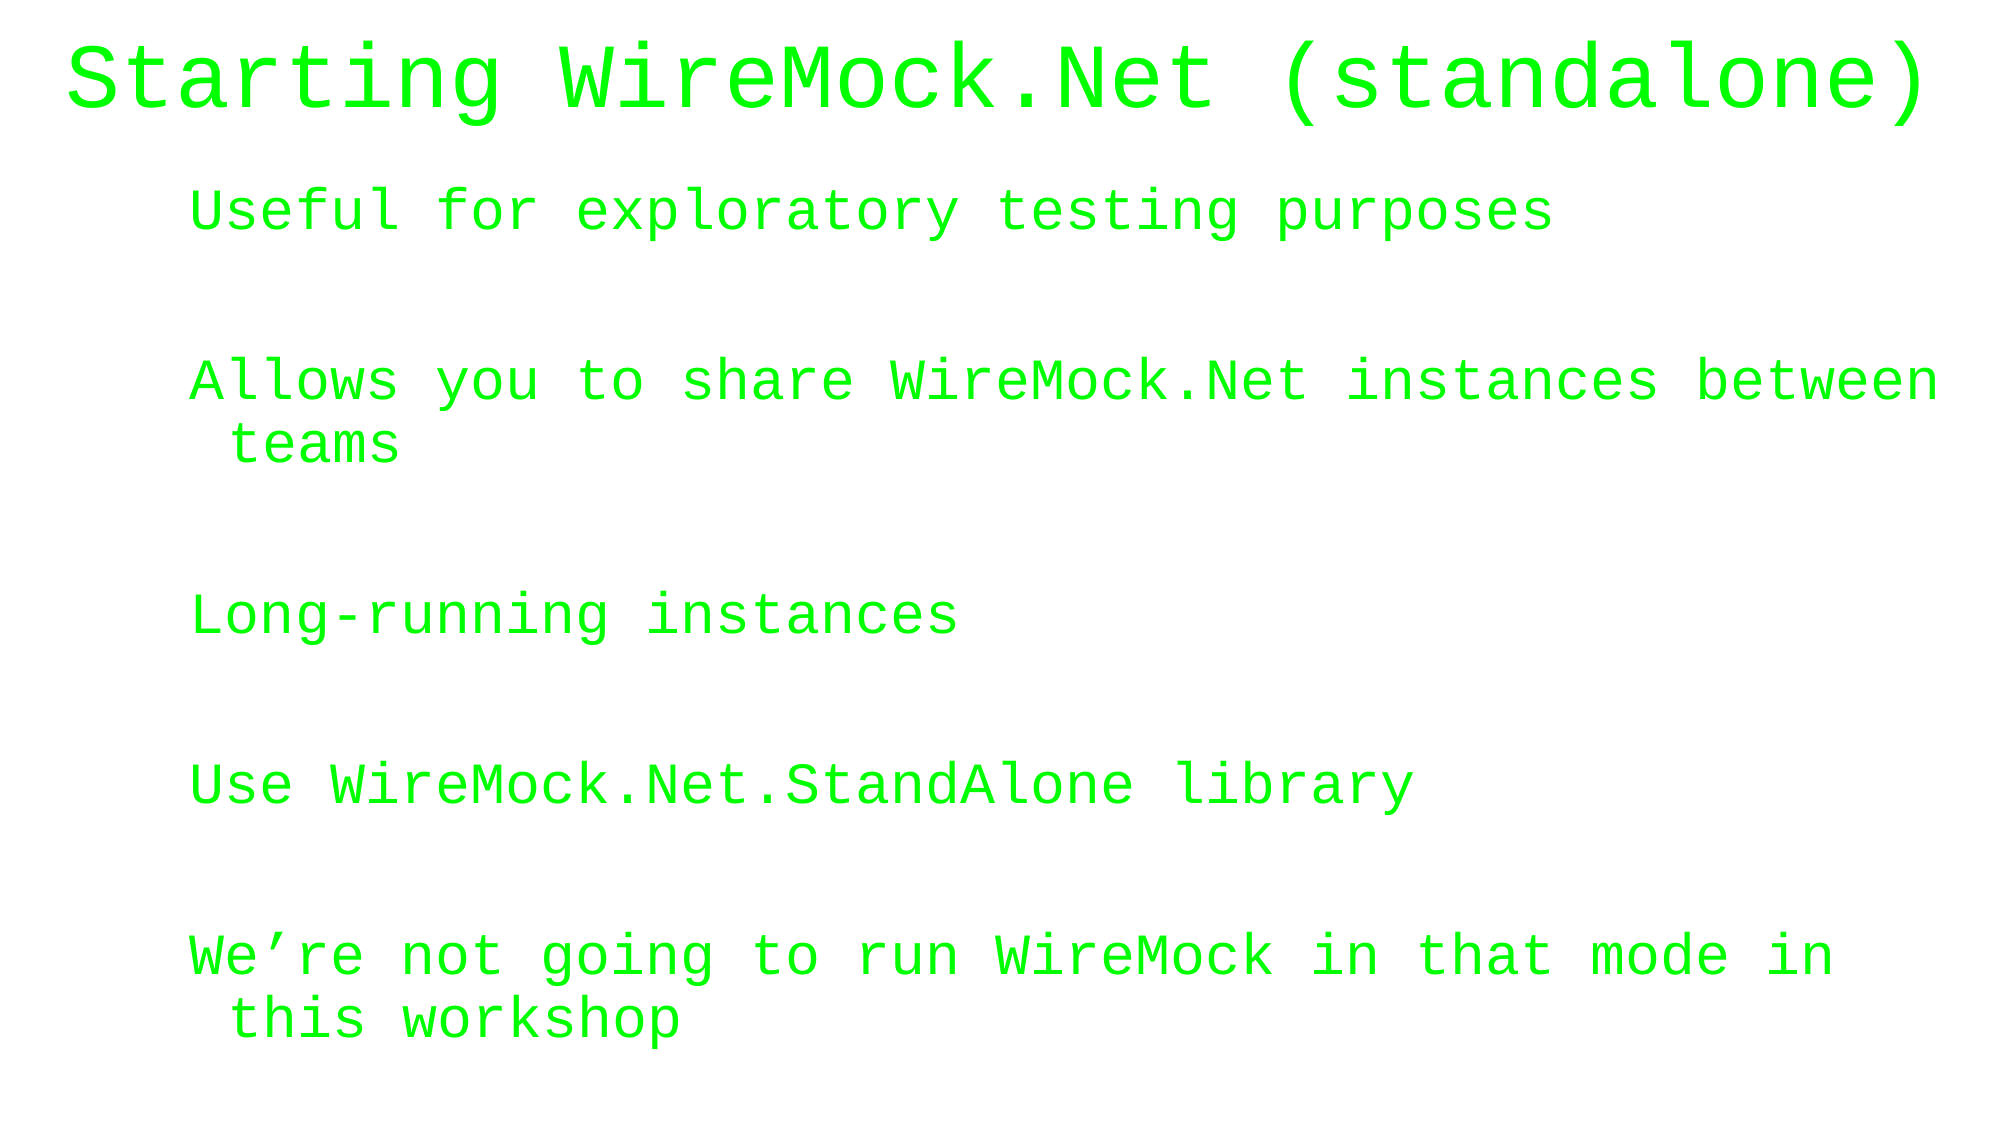

# Starting WireMock.Net (standalone)
Useful for exploratory testing purposes
Allows you to share WireMock.Net instances between teams
Long-running instances
Use WireMock.Net.StandAlone library
We’re not going to run WireMock in that mode in this workshop